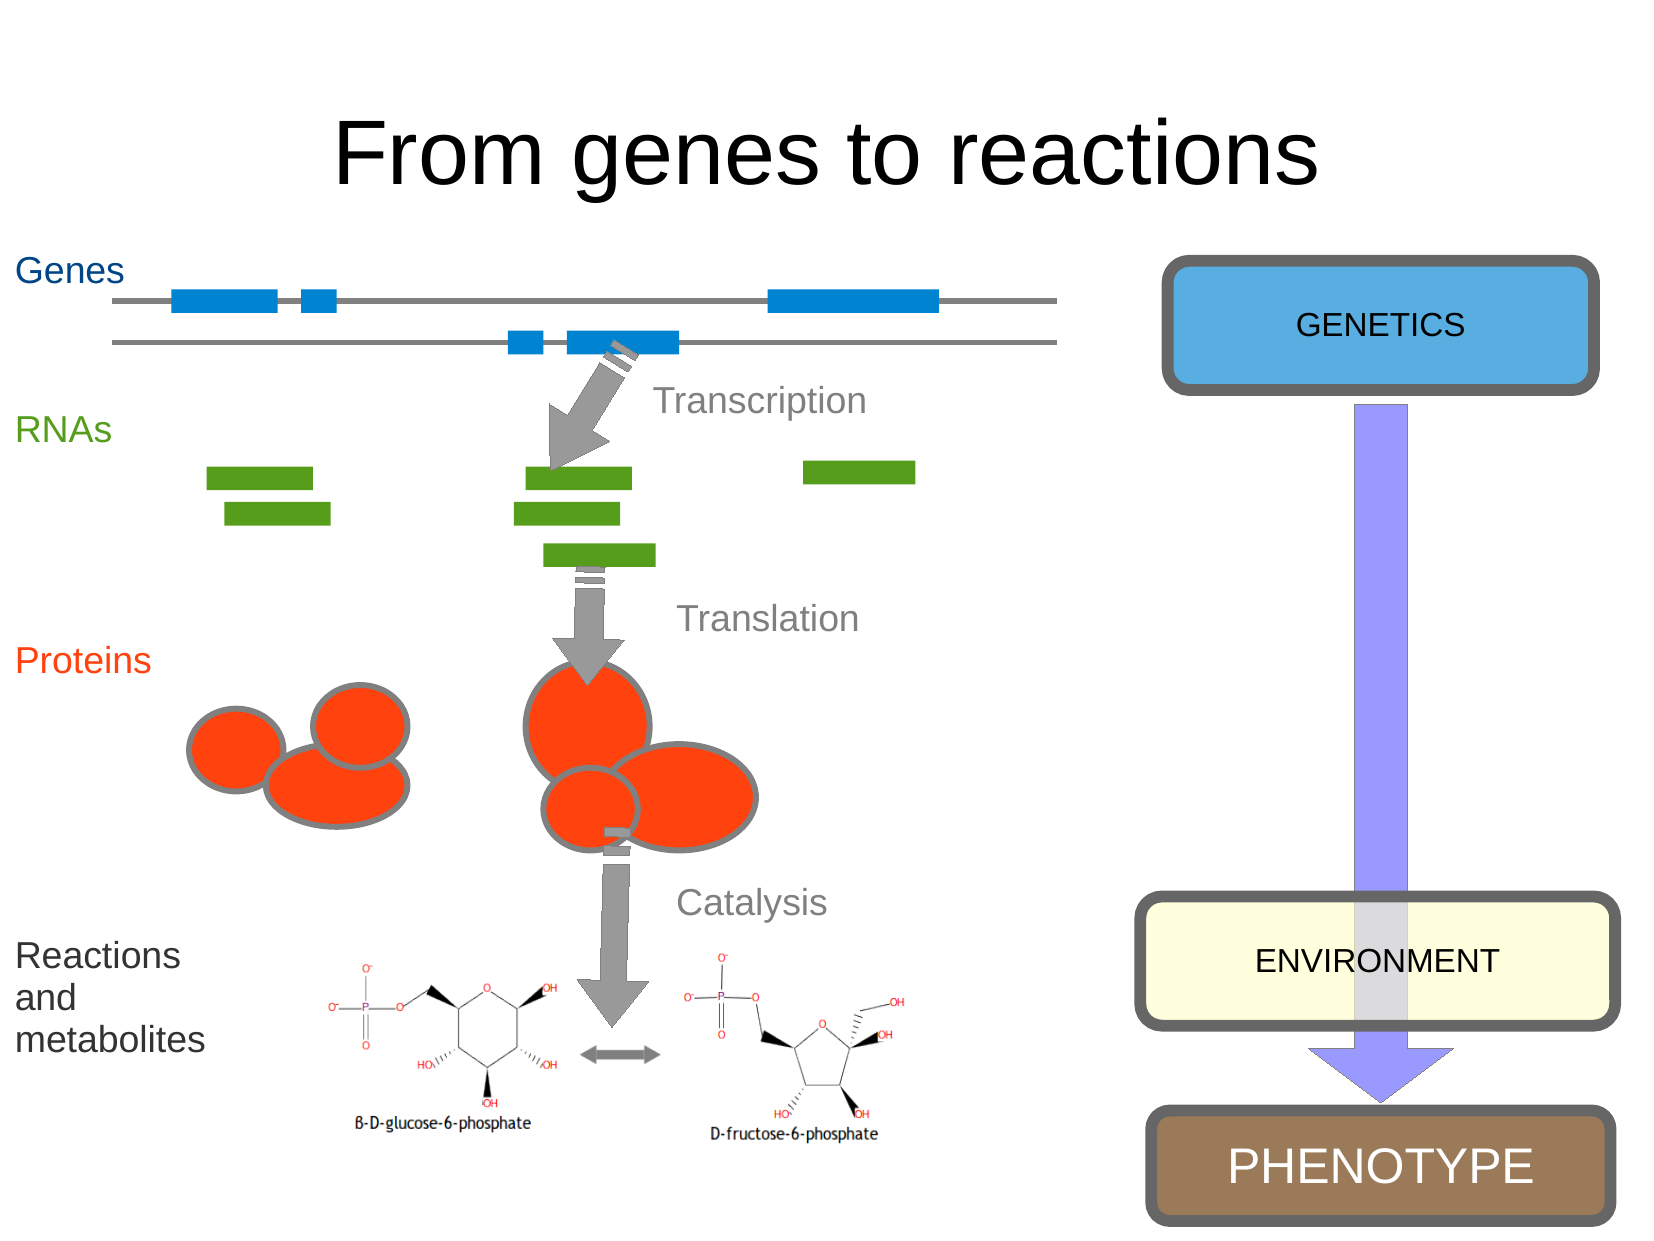

# From genes to reactions
Genes
GENETICS
Transcription
RNAs
Translation
Proteins
Catalysis
ENVIRONMENT
Reactions
and
metabolites
PHENOTYPE